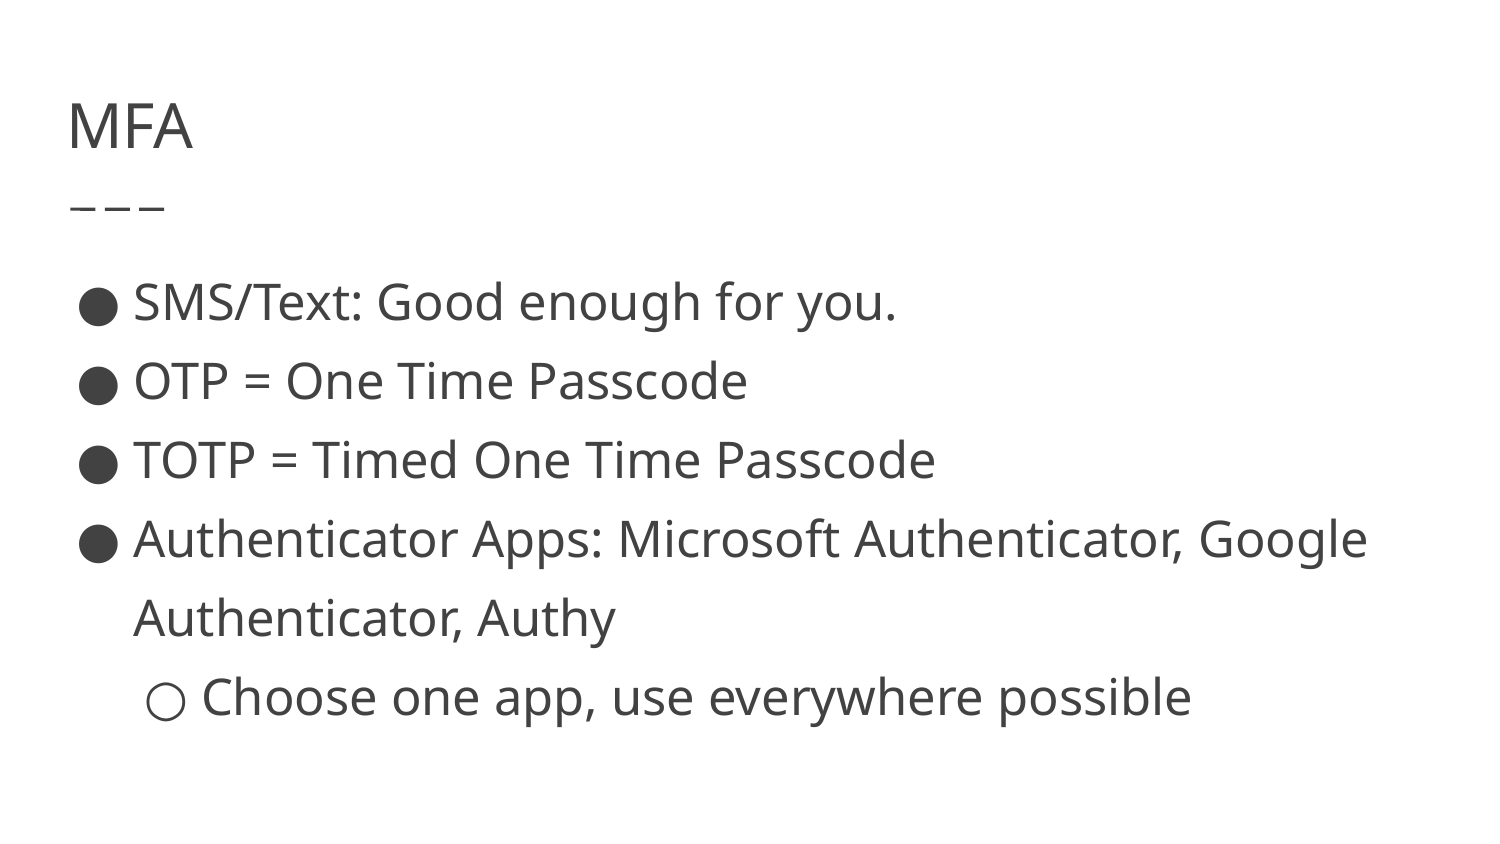

# MFA
SMS/Text: Good enough for you.
OTP = One Time Passcode
TOTP = Timed One Time Passcode
Authenticator Apps: Microsoft Authenticator, Google Authenticator, Authy
Choose one app, use everywhere possible